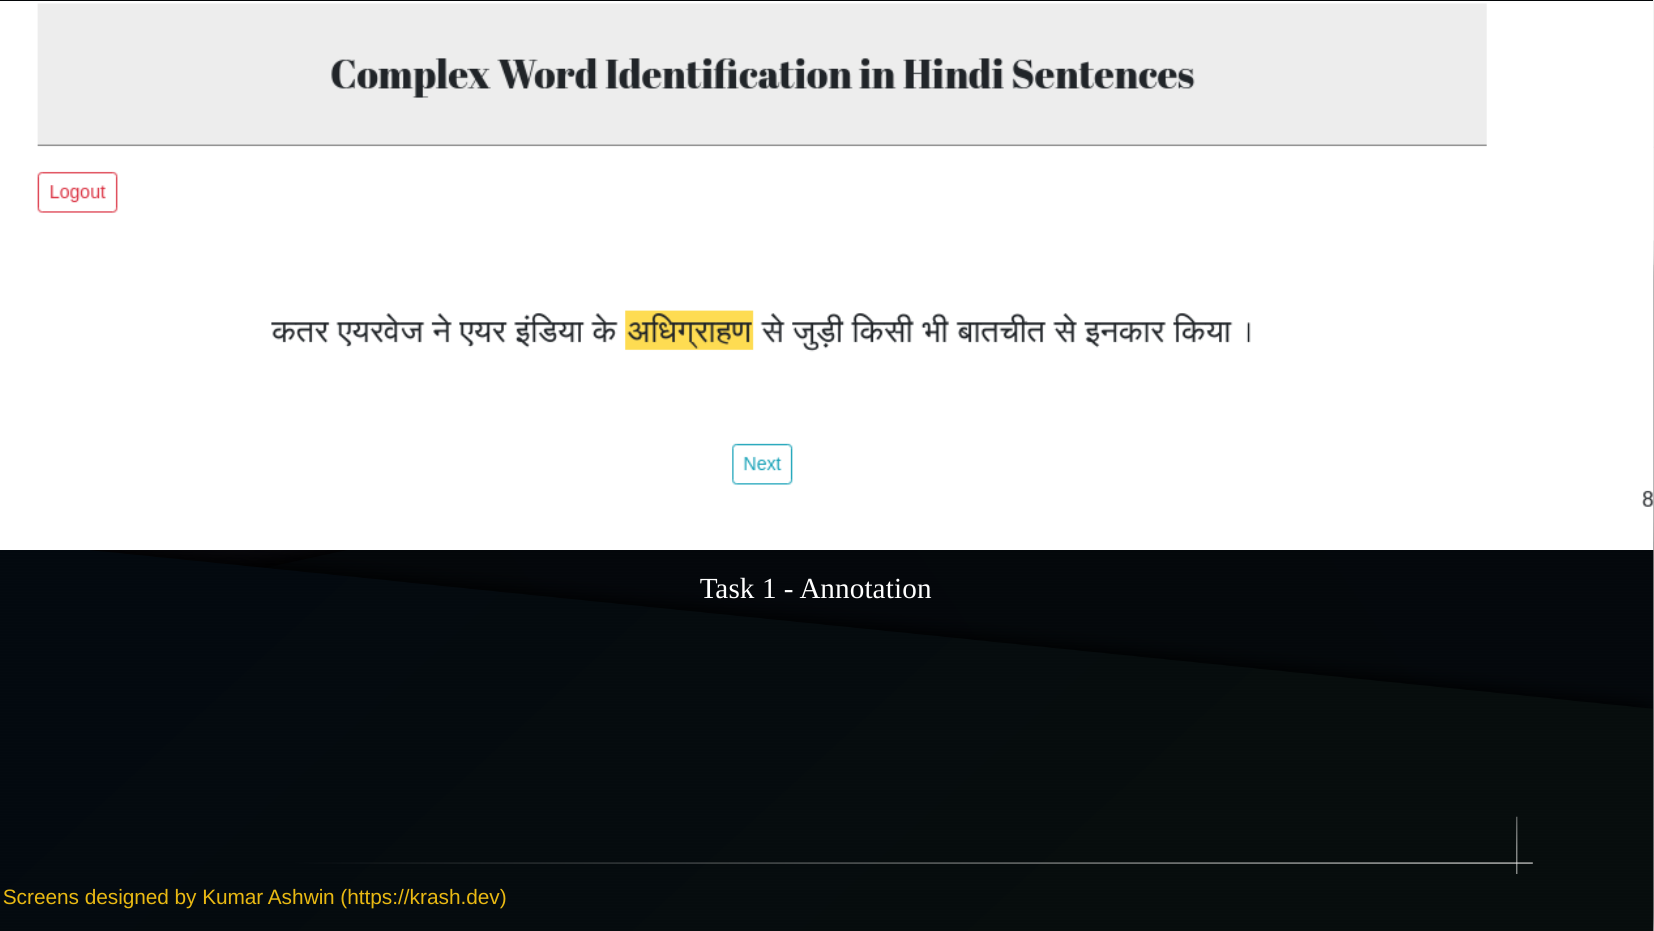

#
Task 1 - Annotation
Screens designed by Kumar Ashwin (https://krash.dev)